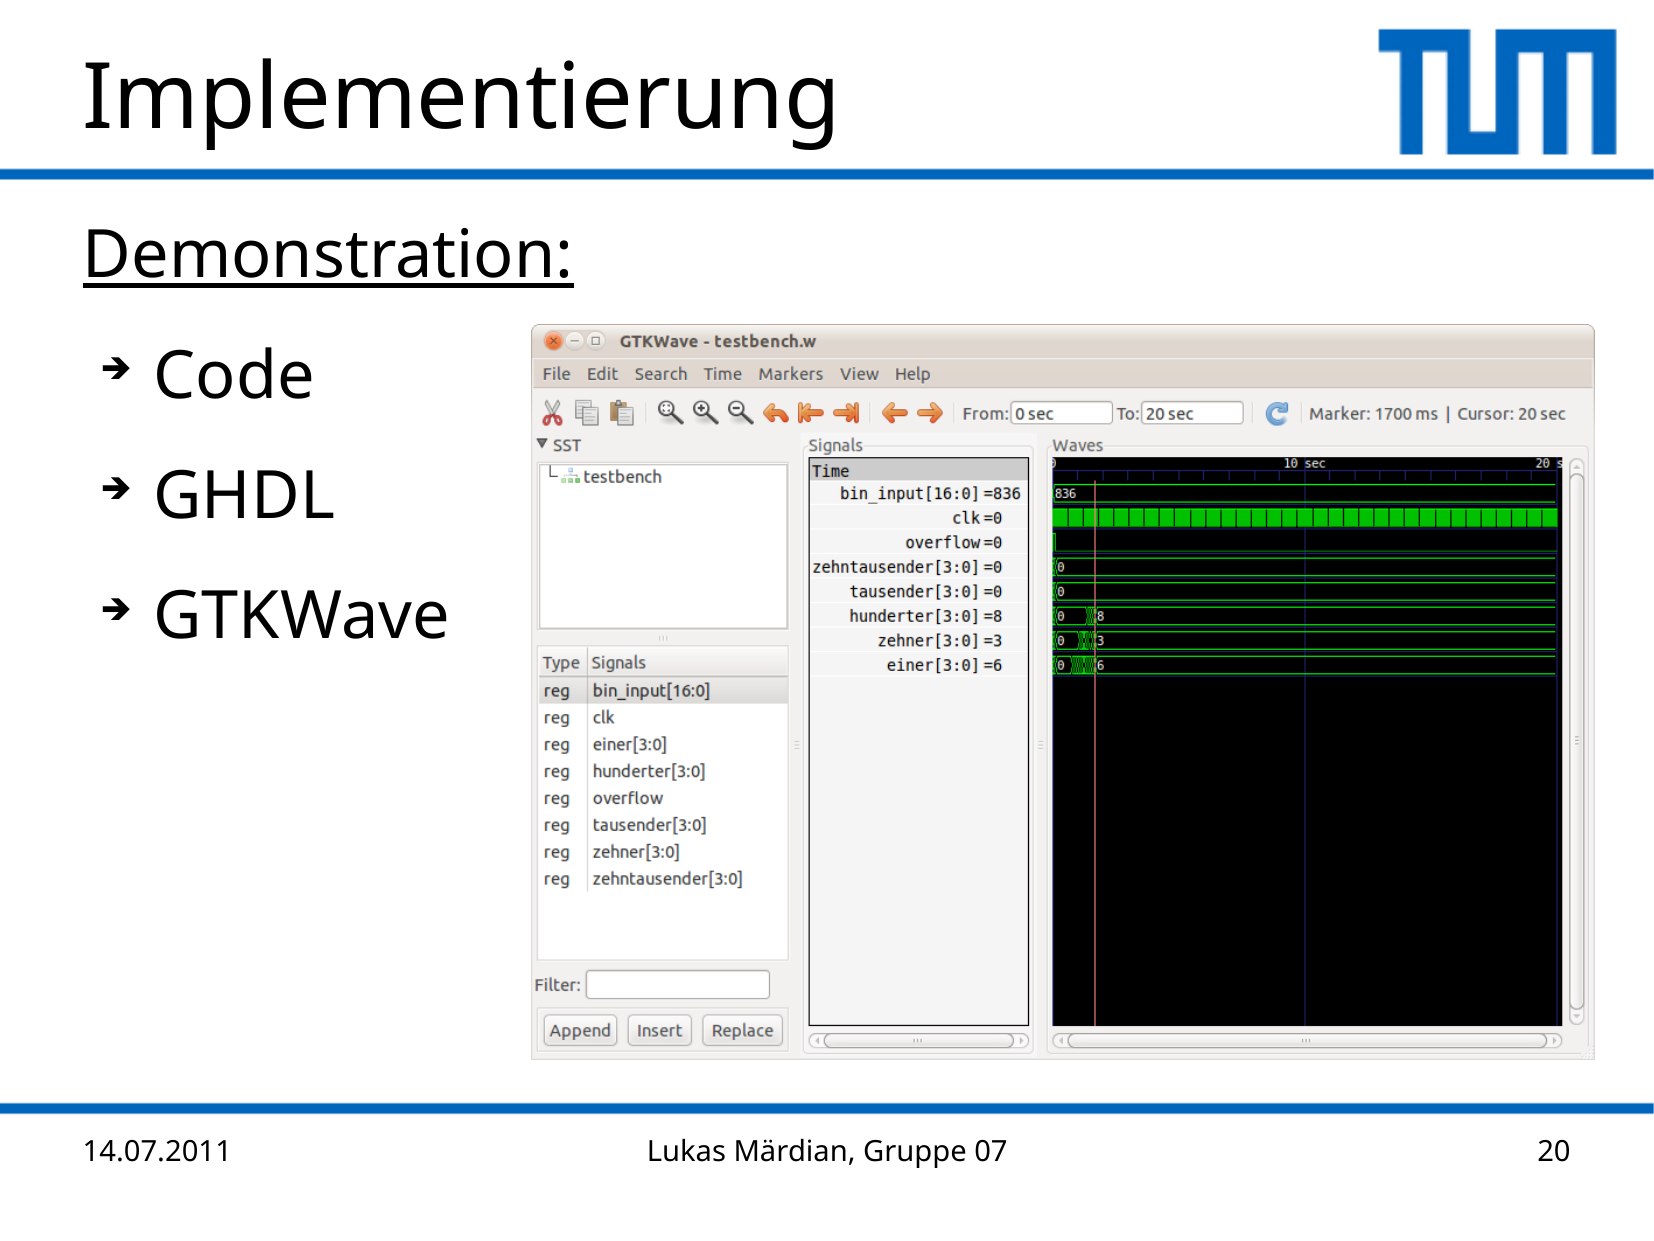

# Implementierung
Demonstration:
Code
GHDL
GTKWave
14.07.2011
Lukas Märdian, Gruppe 07
20